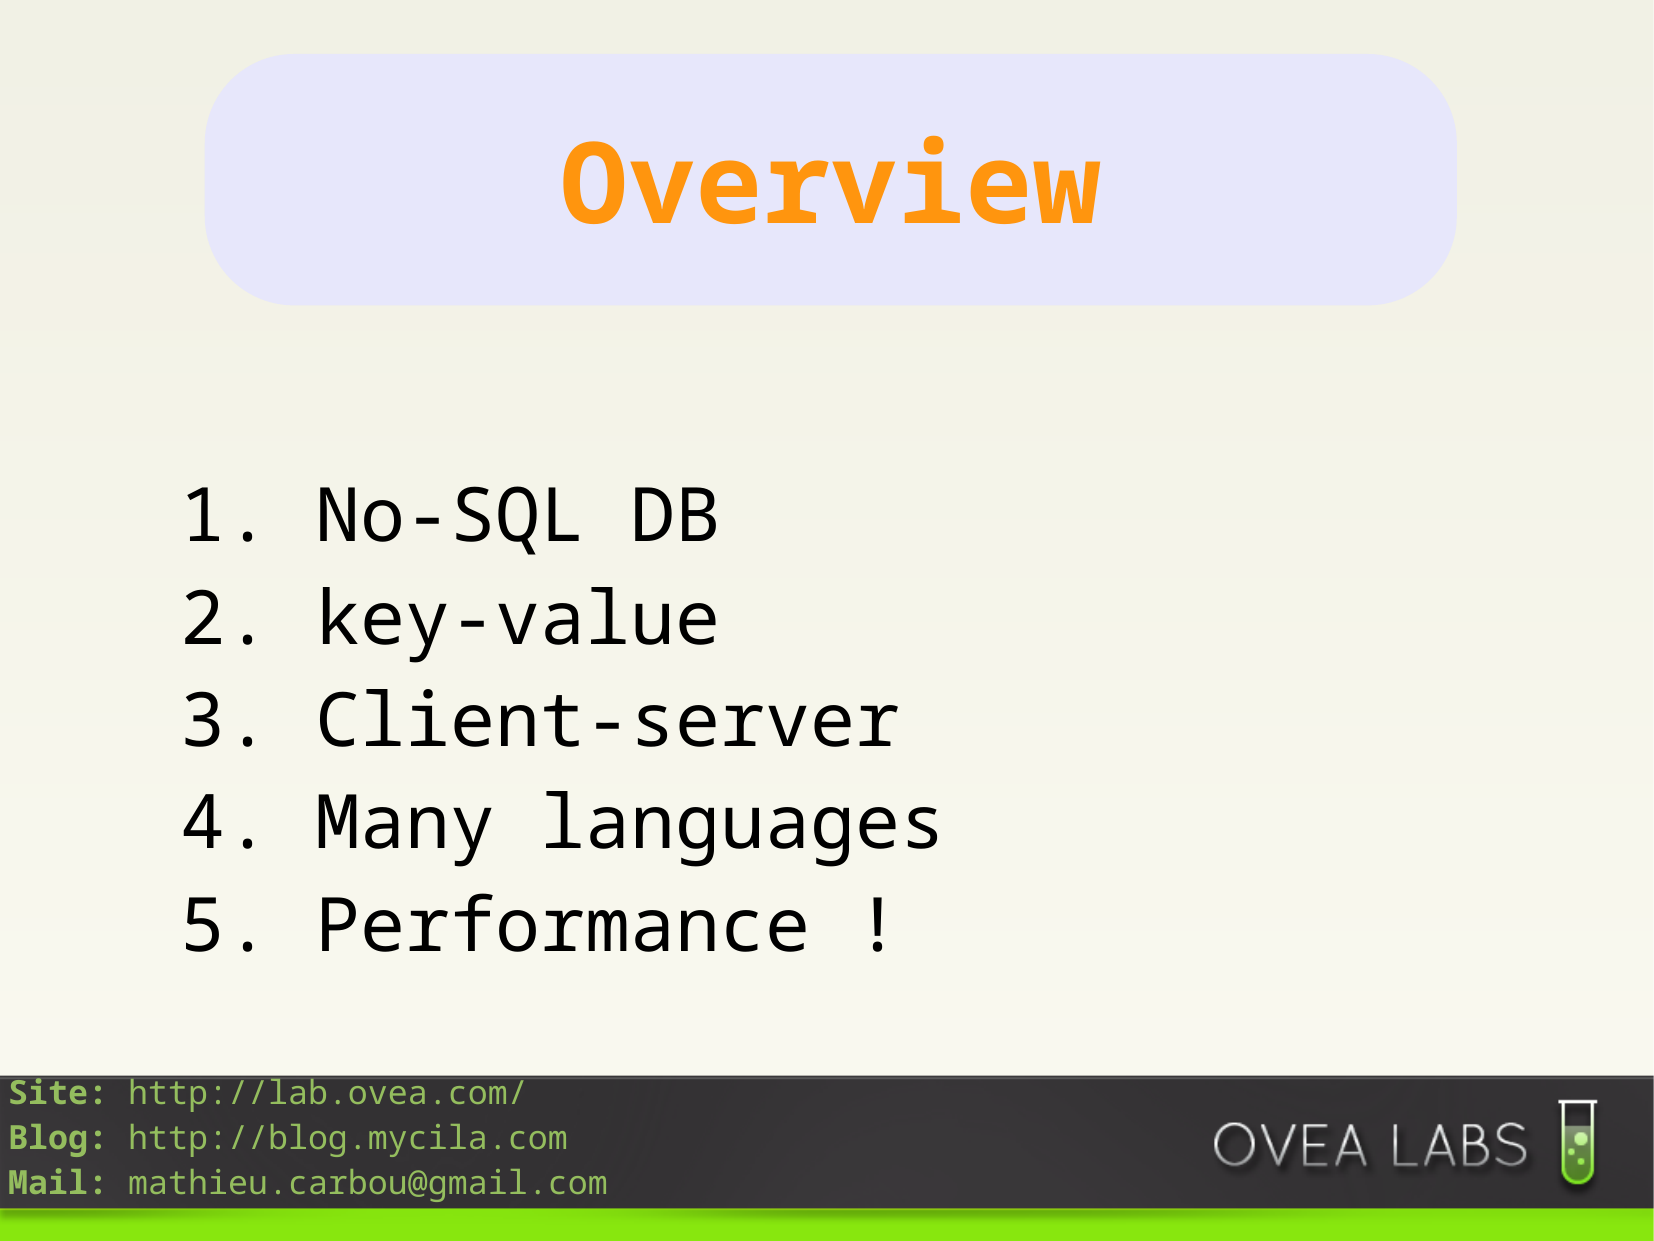

Overview
 No-SQL DB
 key-value
 Client-server
 Many languages
 Performance !